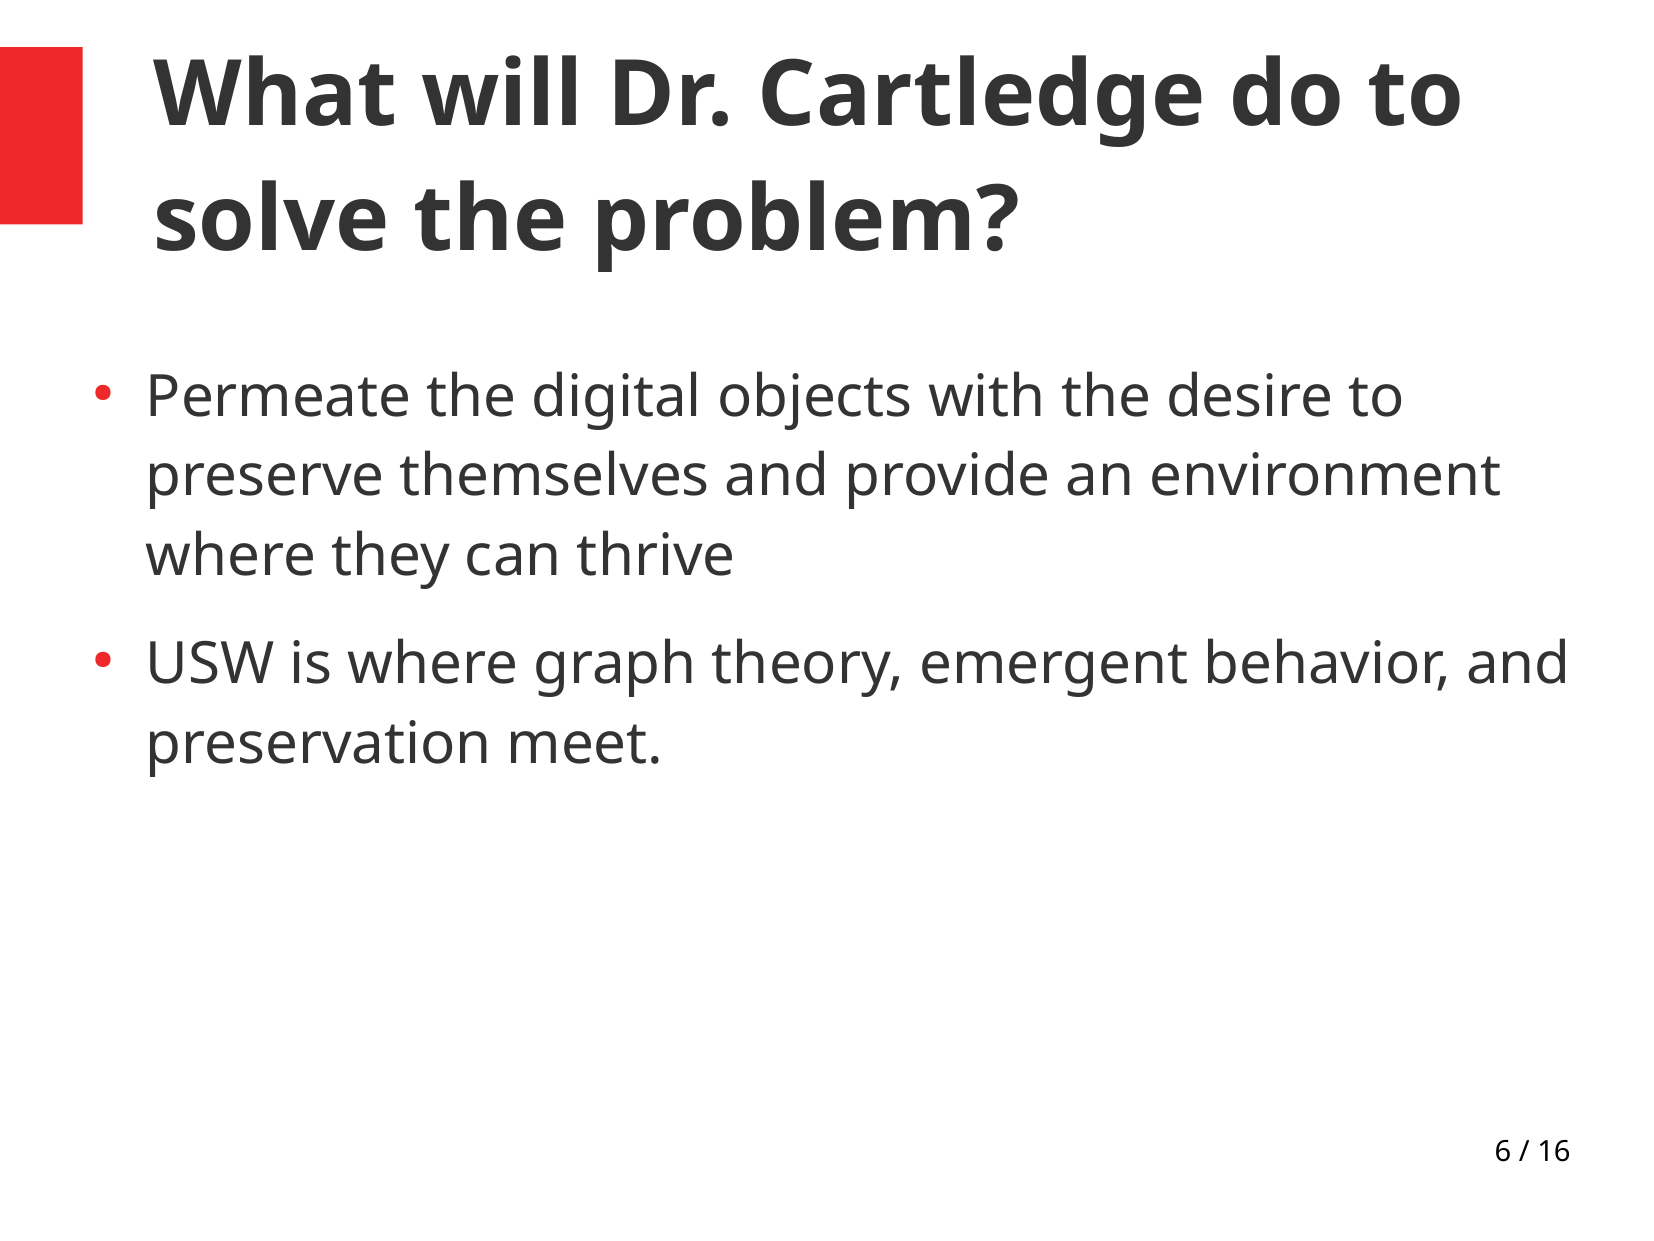

# What will Dr. Cartledge do to solve the problem?
Permeate the digital objects with the desire to preserve themselves and provide an environment where they can thrive
USW is where graph theory, emergent behavior, and preservation meet.
6